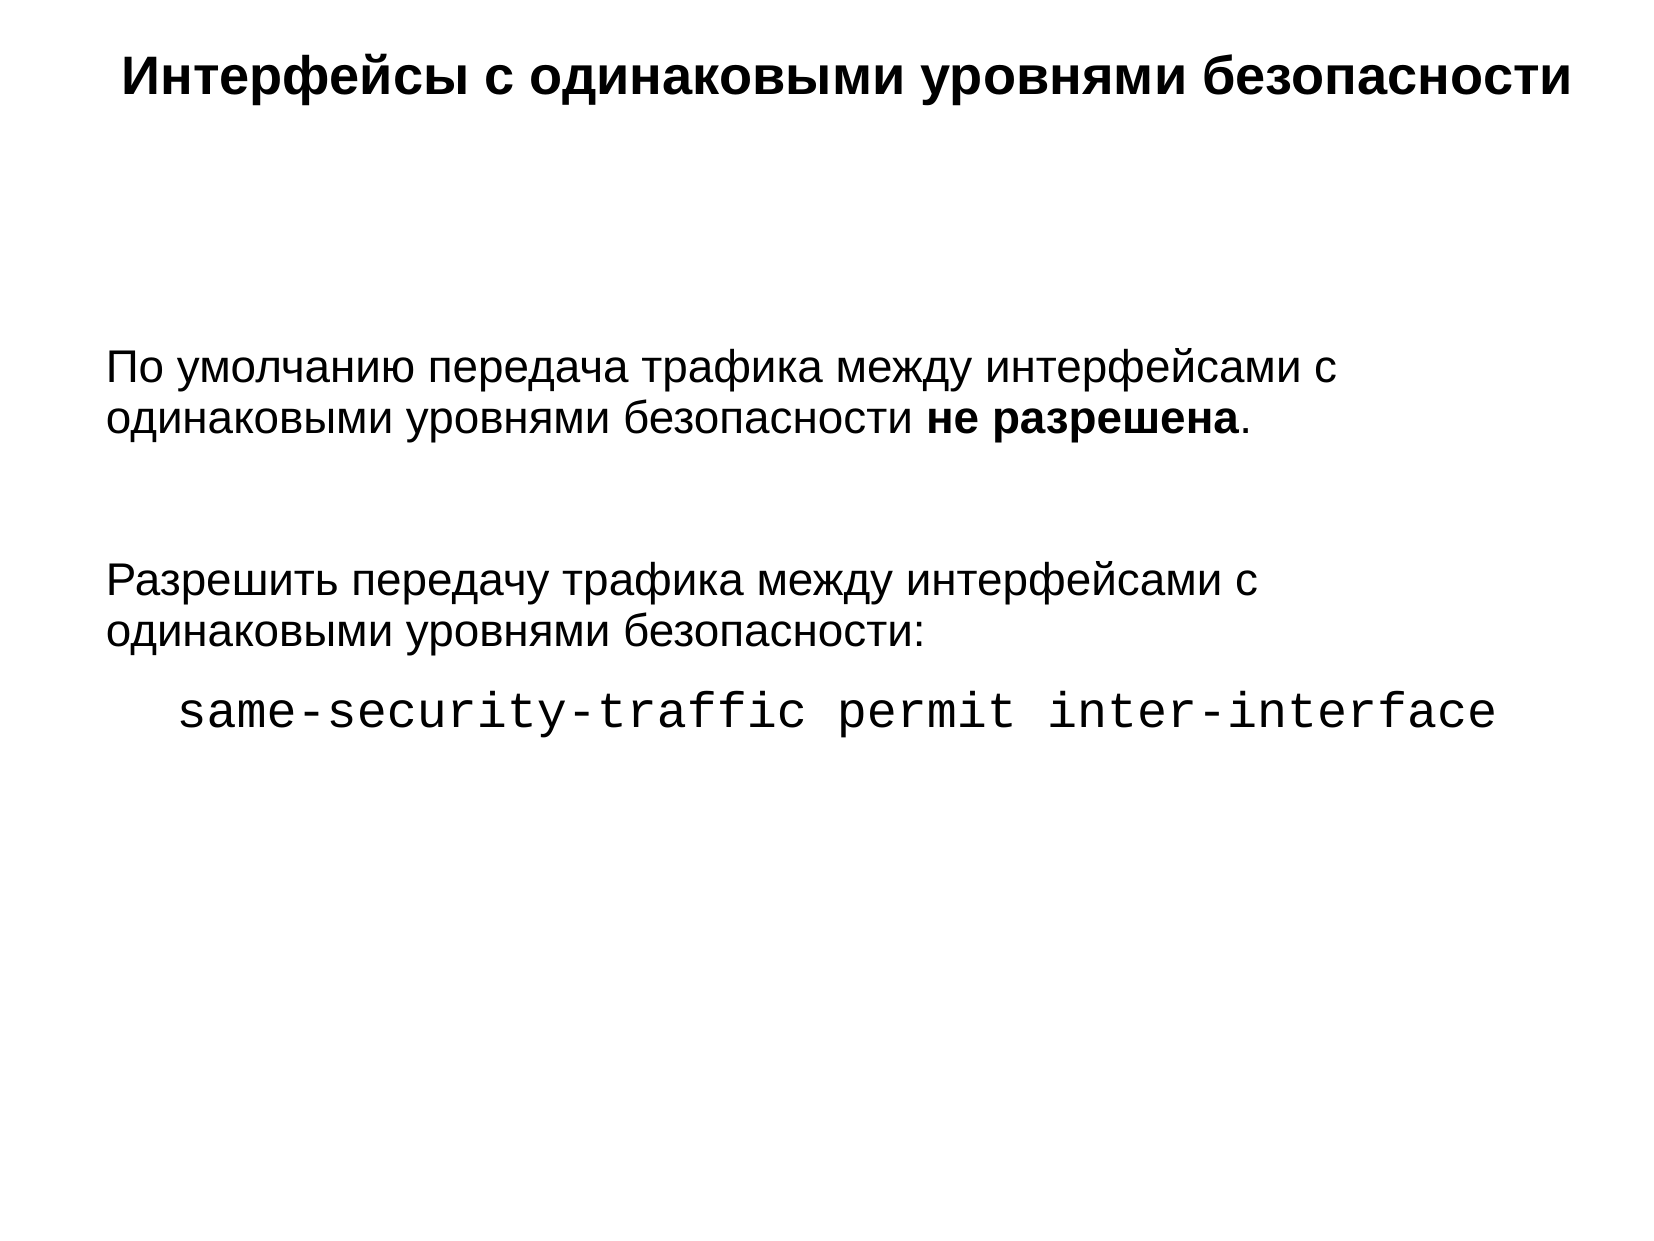

Интерфейсы с одинаковыми уровнями безопасности
# По умолчанию передача трафика между интерфейсами с одинаковыми уровнями безопасности не разрешена.
Разрешить передачу трафика между интерфейсами с одинаковыми уровнями безопасности:
same-security-traffic permit inter-interface